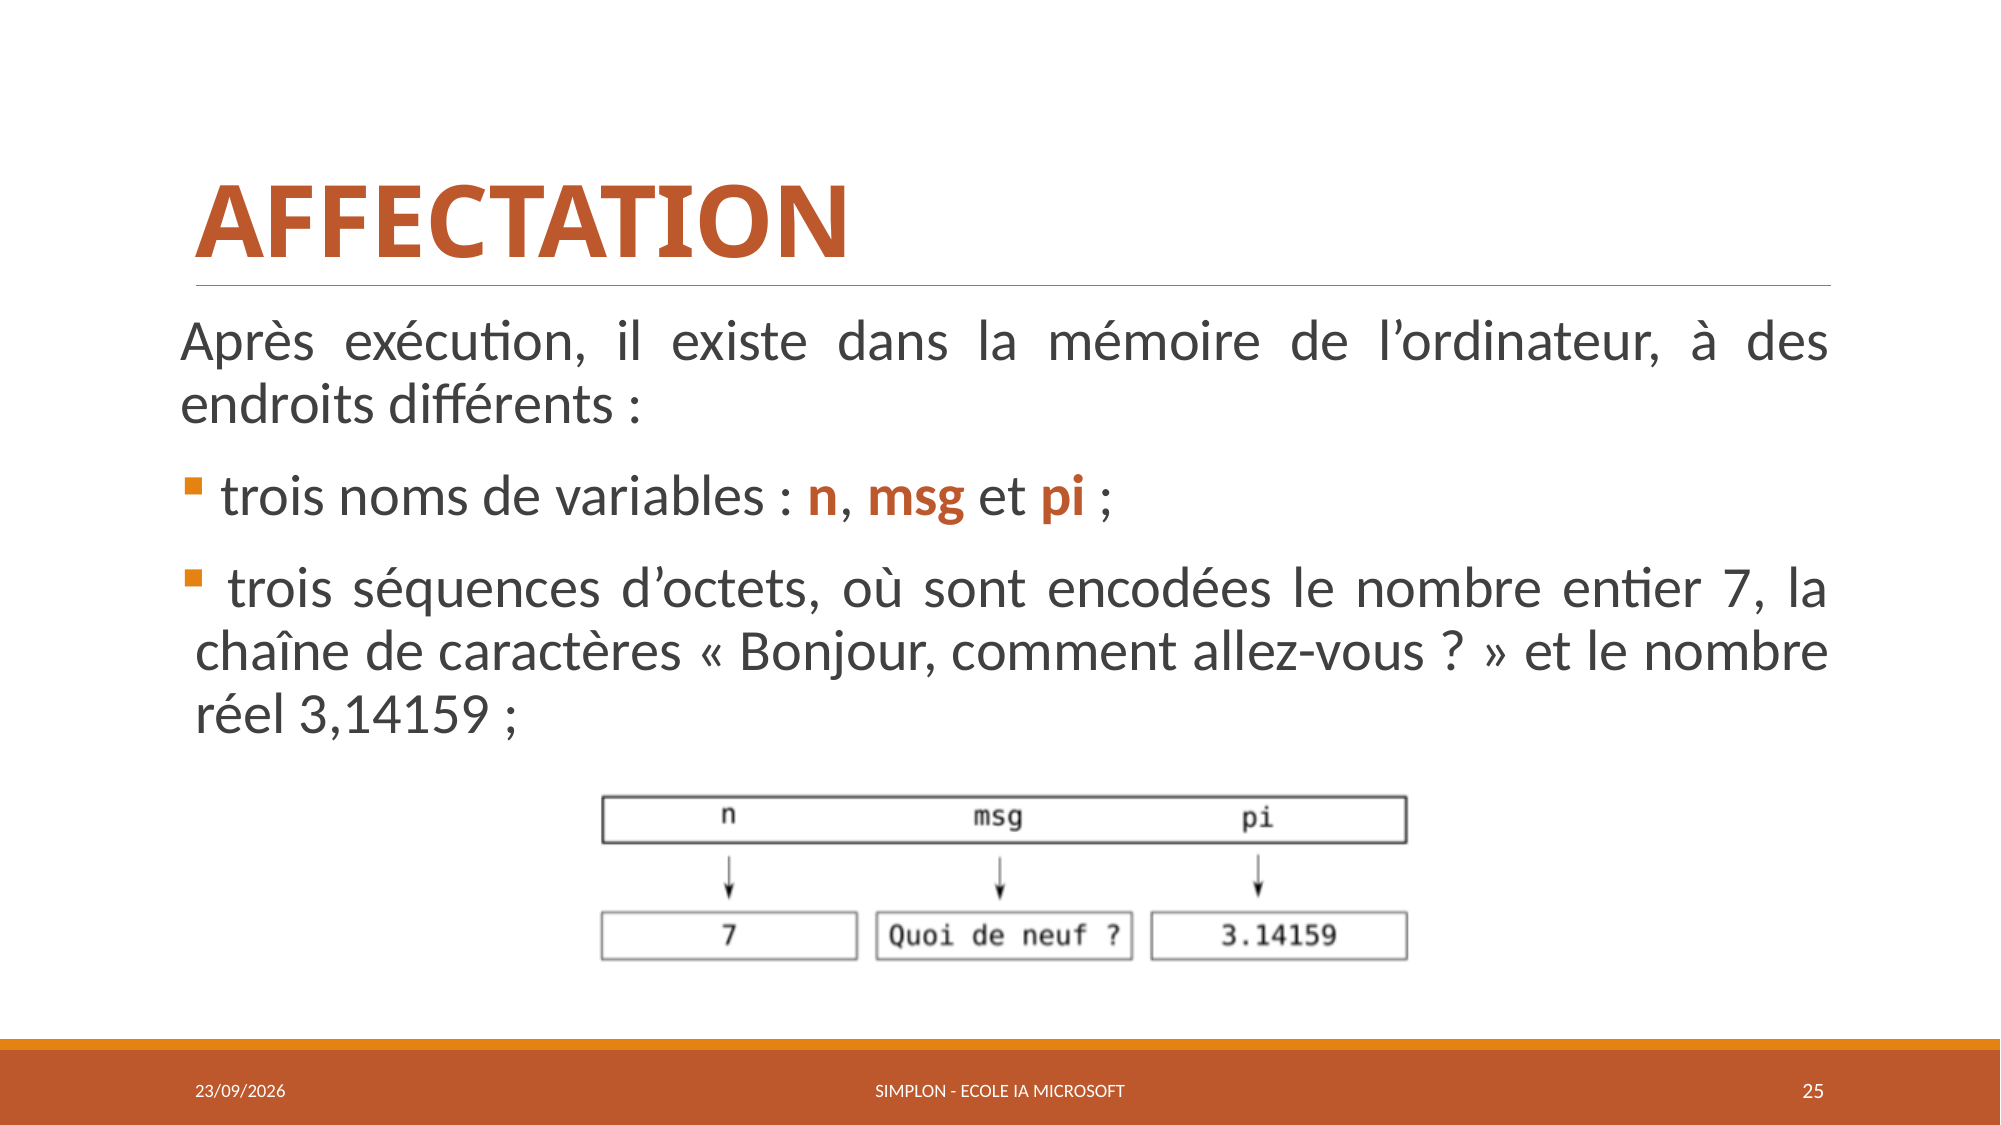

# AFFECTATION
Après exécution, il existe dans la mémoire de l’ordinateur, à des endroits différents :
 trois noms de variables : n, msg et pi ;
 trois séquences d’octets, où sont encodées le nombre entier 7, la chaîne de caractères « Bonjour, comment allez-vous ? » et le nombre réel 3,14159 ;
Simplon - Ecole IA Microsoft